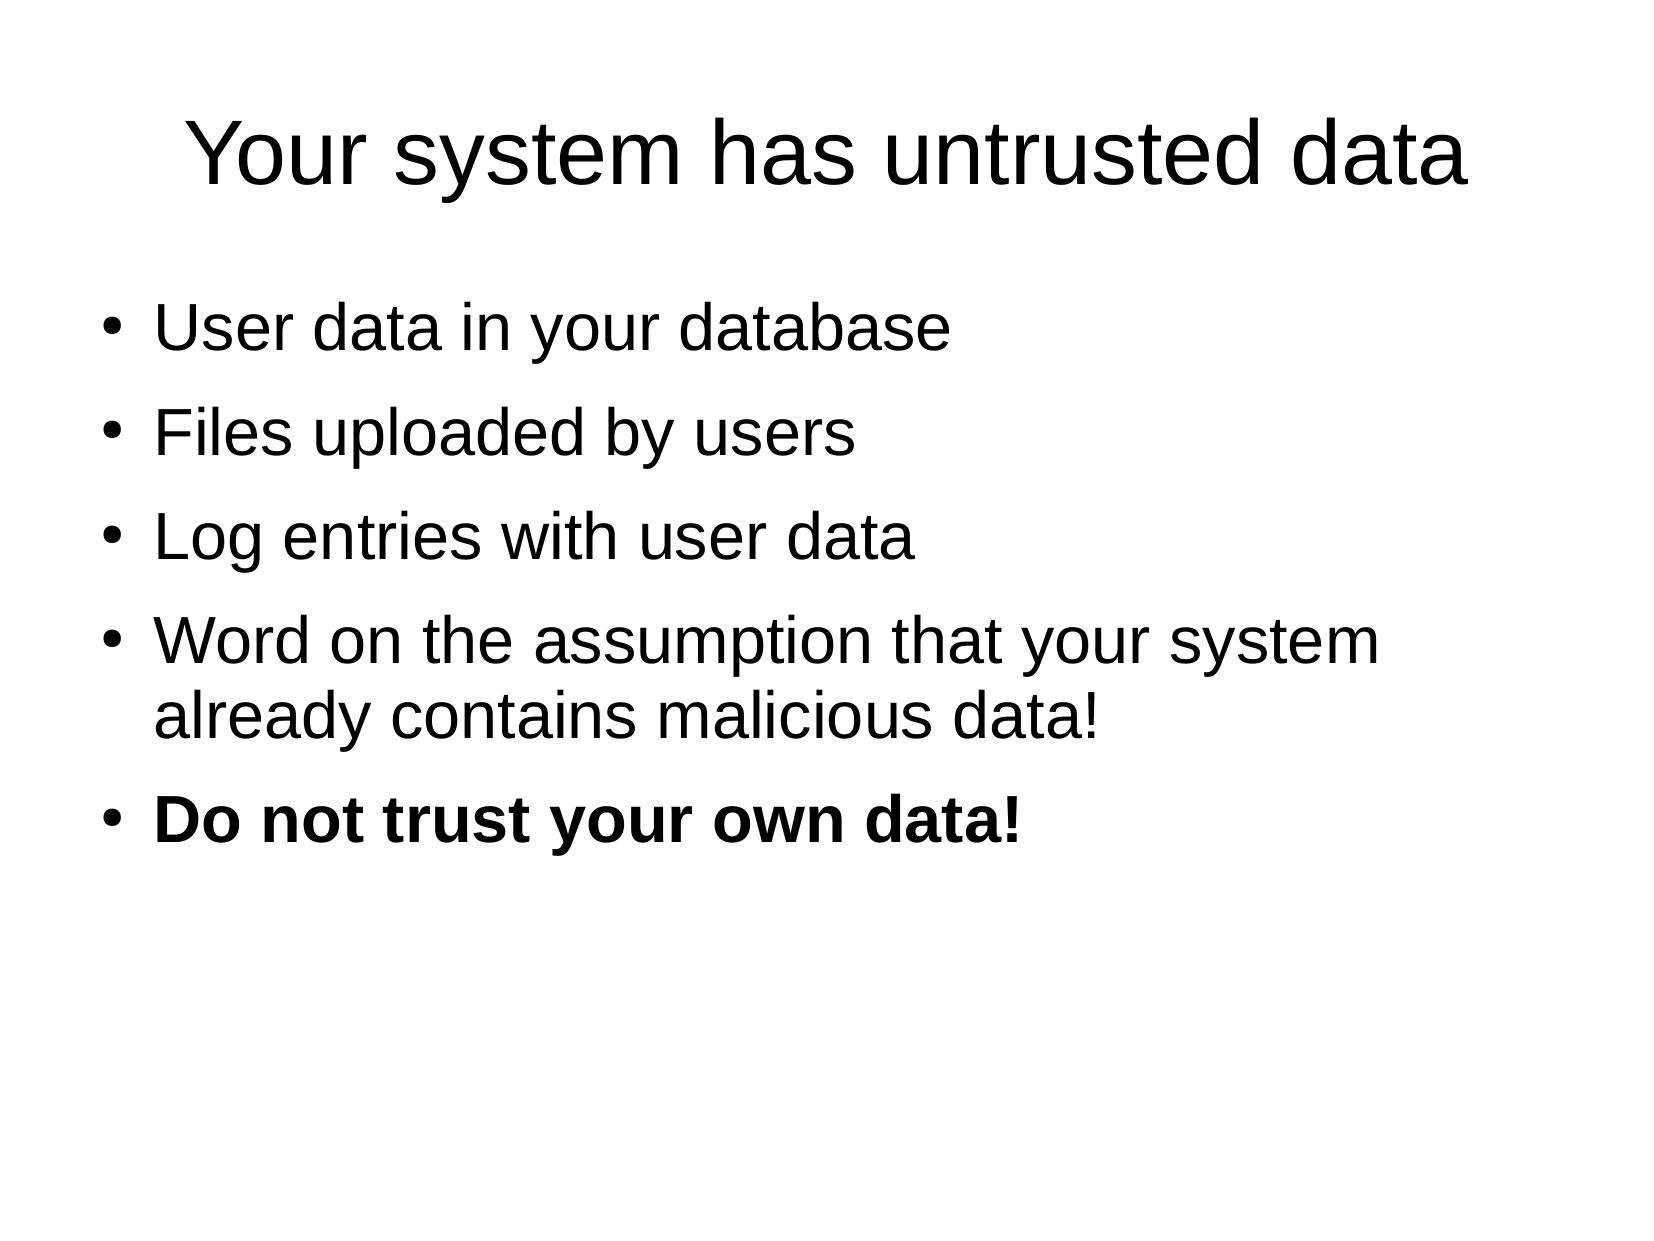

# Your system has untrusted data
User data in your database
Files uploaded by users
Log entries with user data
Word on the assumption that your system already contains malicious data!
Do not trust your own data!